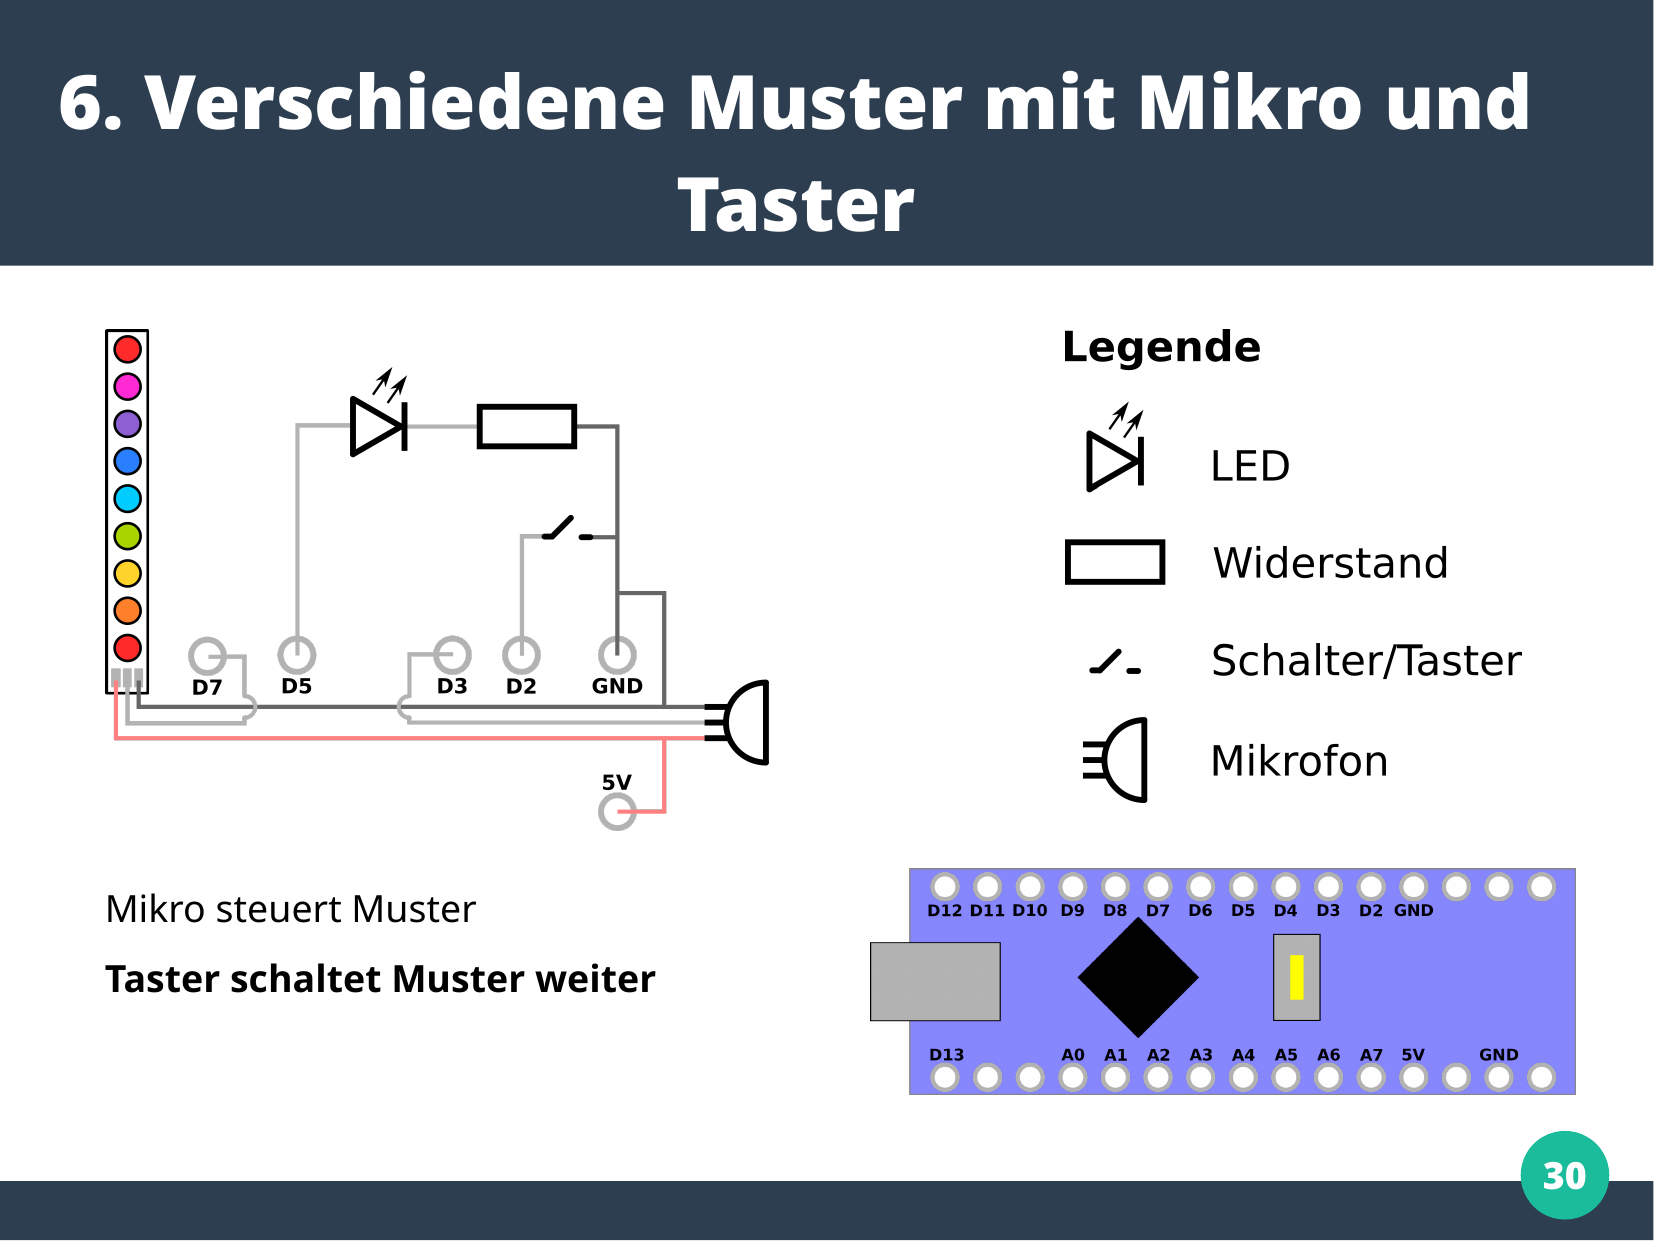

# 6. Verschiedene Muster mit Mikro und Taster
Mikro steuert Muster
Taster schaltet Muster weiter
30